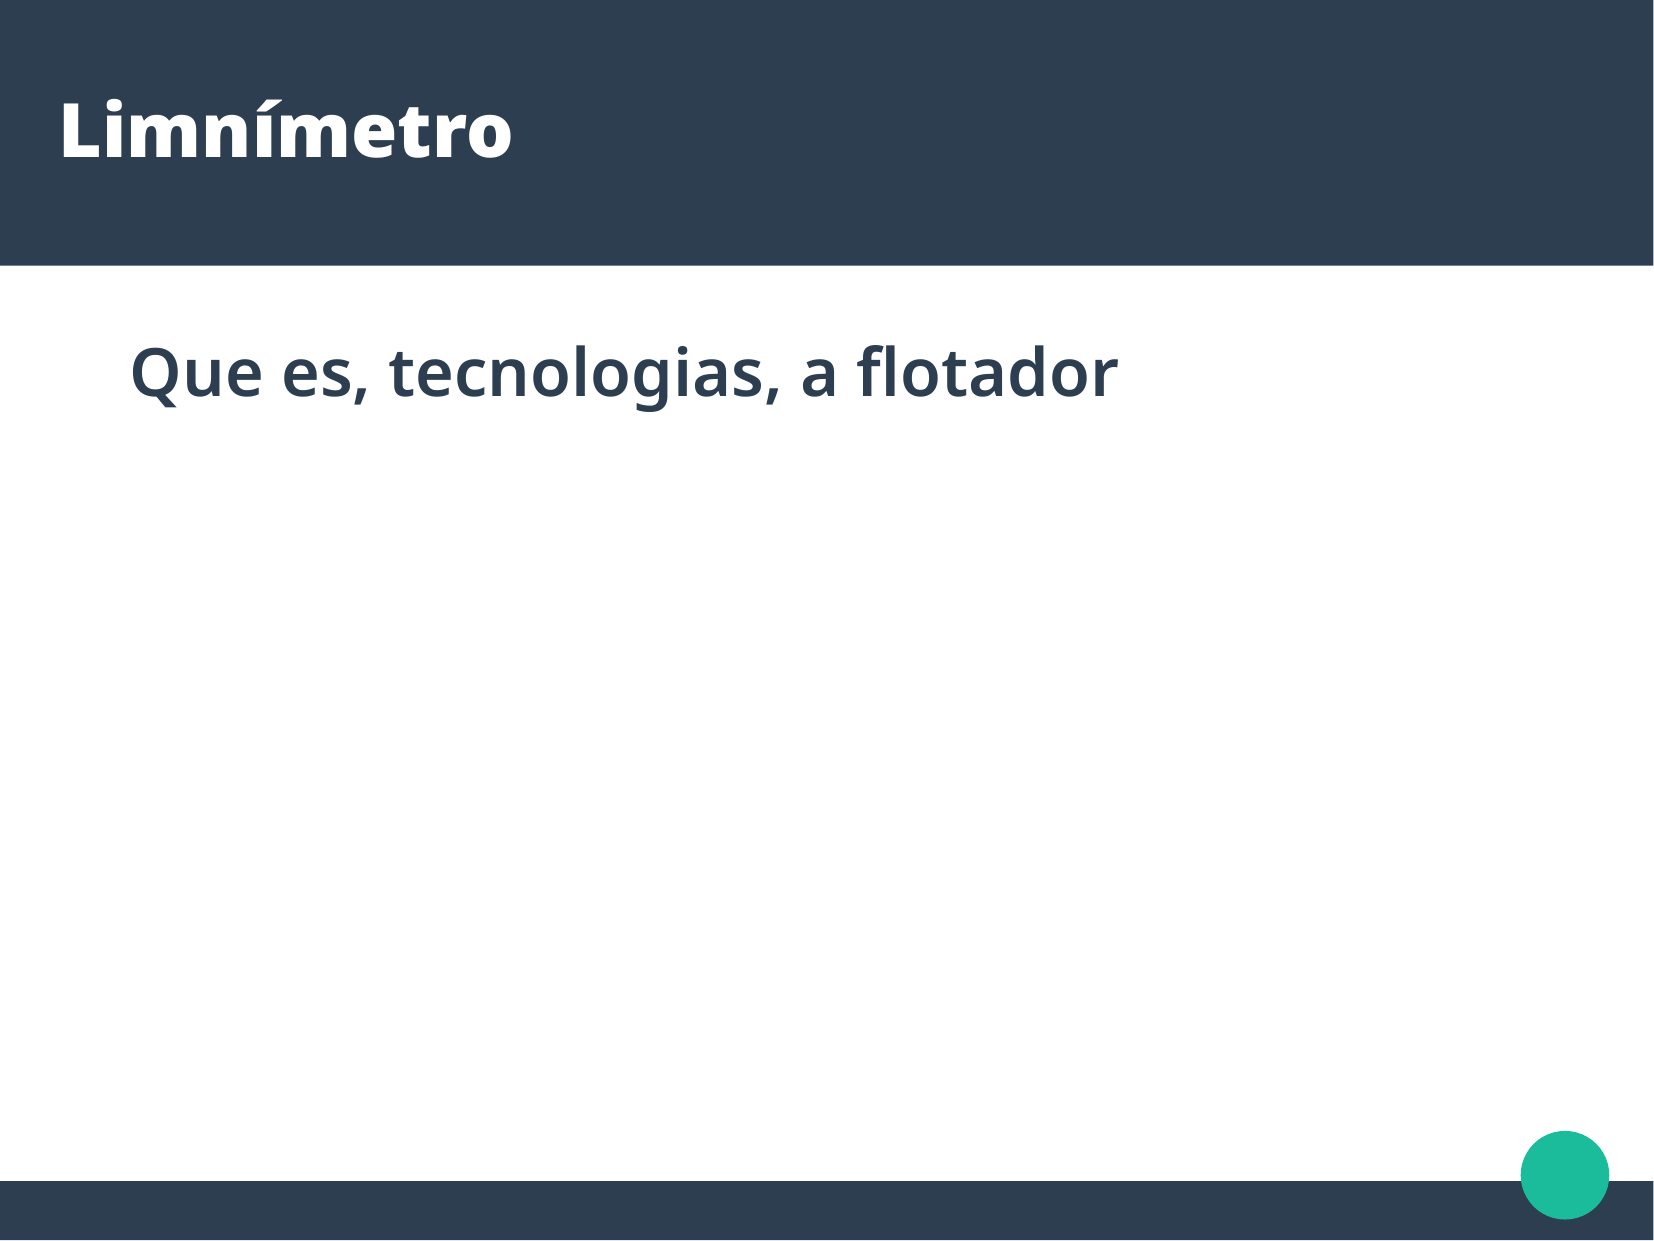

# Limnímetro
Que es, tecnologias, a flotador